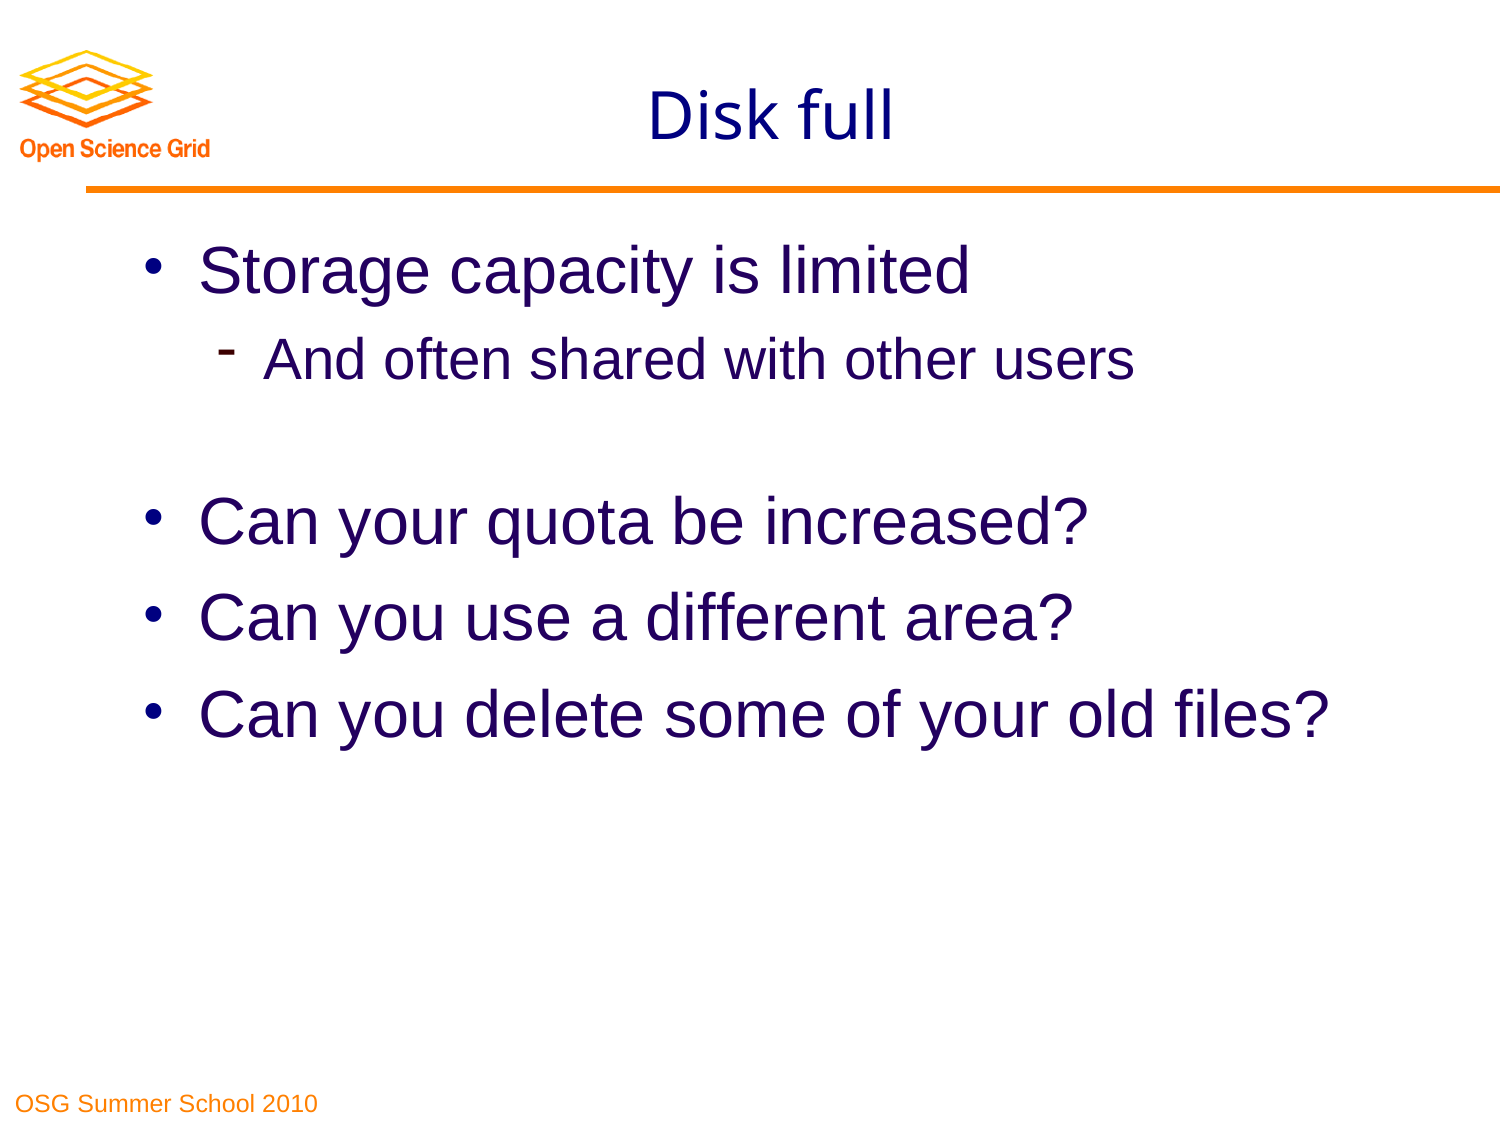

# Disk full
Storage capacity is limited
And often shared with other users
Can your quota be increased?
Can you use a different area?
Can you delete some of your old files?